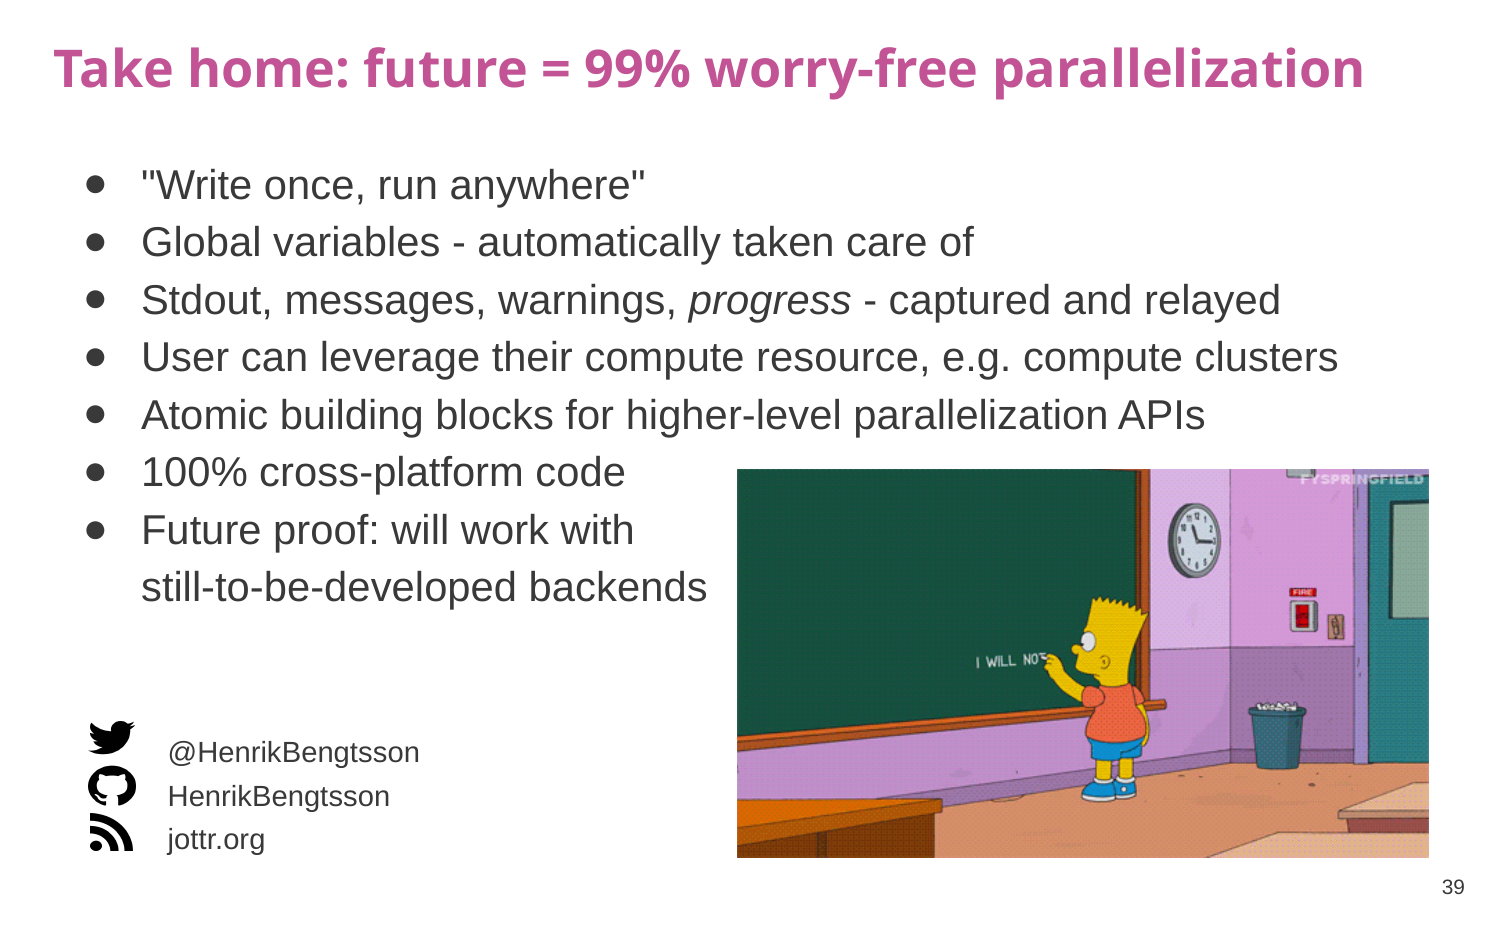

# Take home: future = 99% worry-free parallelization
"Write once, run anywhere"
Global variables - automatically taken care of
Stdout, messages, warnings, progress - captured and relayed
User can leverage their compute resource, e.g. compute clusters
Atomic building blocks for higher-level parallelization APIs
100% cross-platform code
Future proof: will work with
still-to-be-developed backends
@HenrikBengtsson
HenrikBengtsson
jottr.org